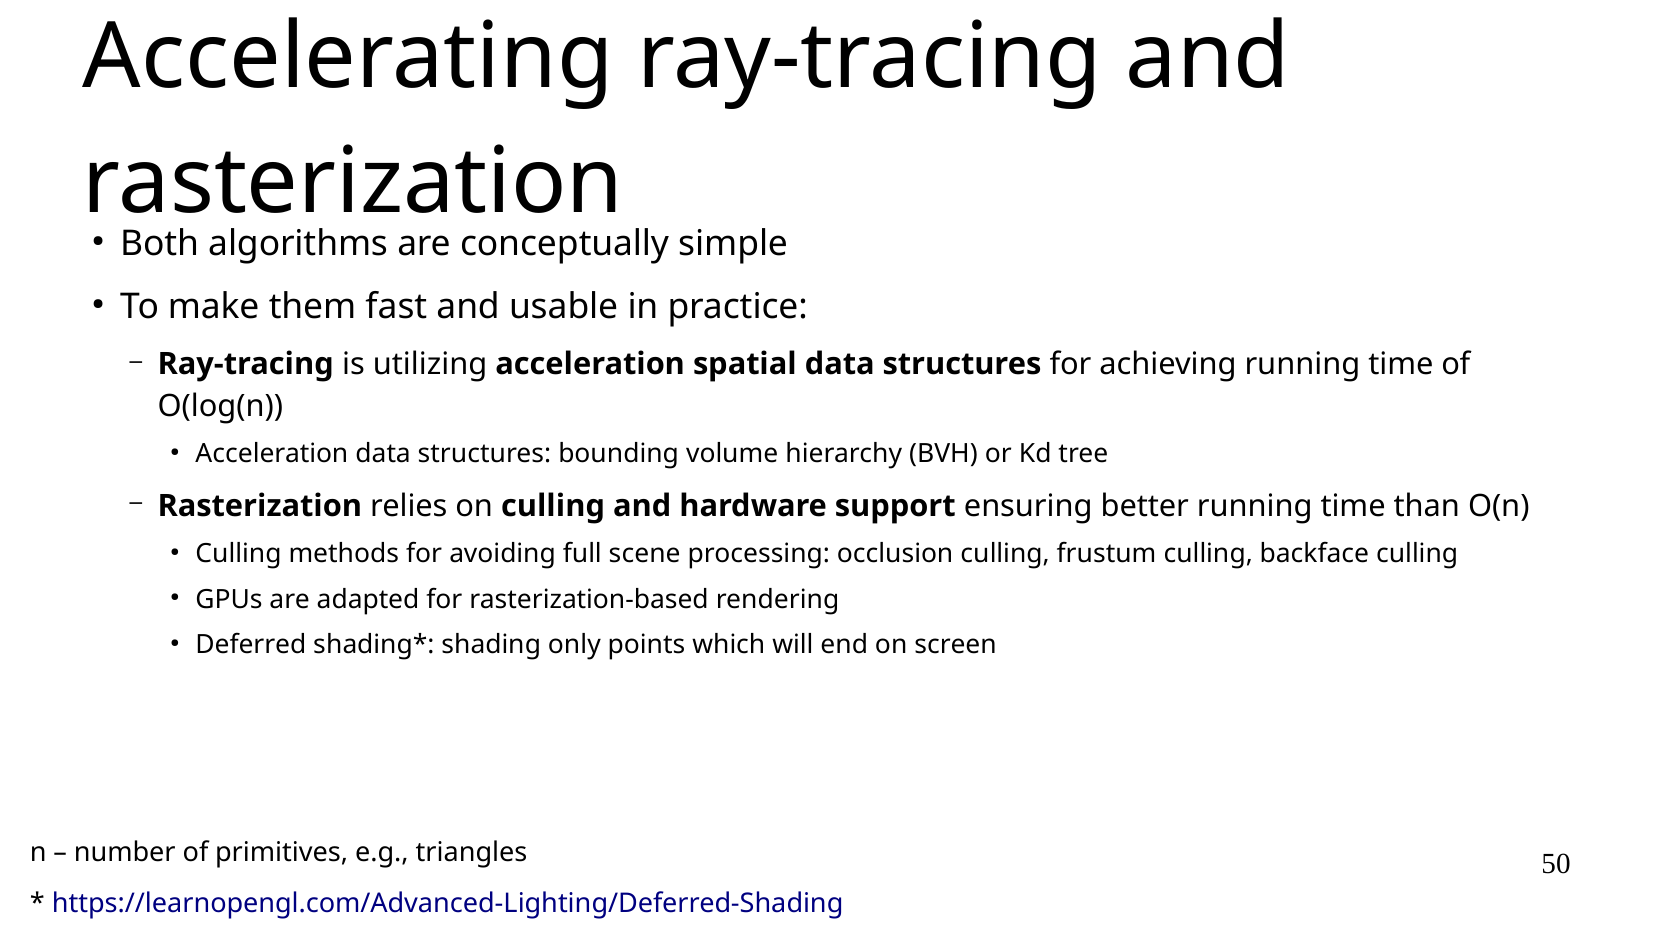

# Accelerating ray-tracing and rasterization
Both algorithms are conceptually simple
To make them fast and usable in practice:
Ray-tracing is utilizing acceleration spatial data structures for achieving running time of O(log(n))
Acceleration data structures: bounding volume hierarchy (BVH) or Kd tree
Rasterization relies on culling and hardware support ensuring better running time than O(n)
Culling methods for avoiding full scene processing: occlusion culling, frustum culling, backface culling
GPUs are adapted for rasterization-based rendering
Deferred shading*: shading only points which will end on screen
n – number of primitives, e.g., triangles
50
* https://learnopengl.com/Advanced-Lighting/Deferred-Shading